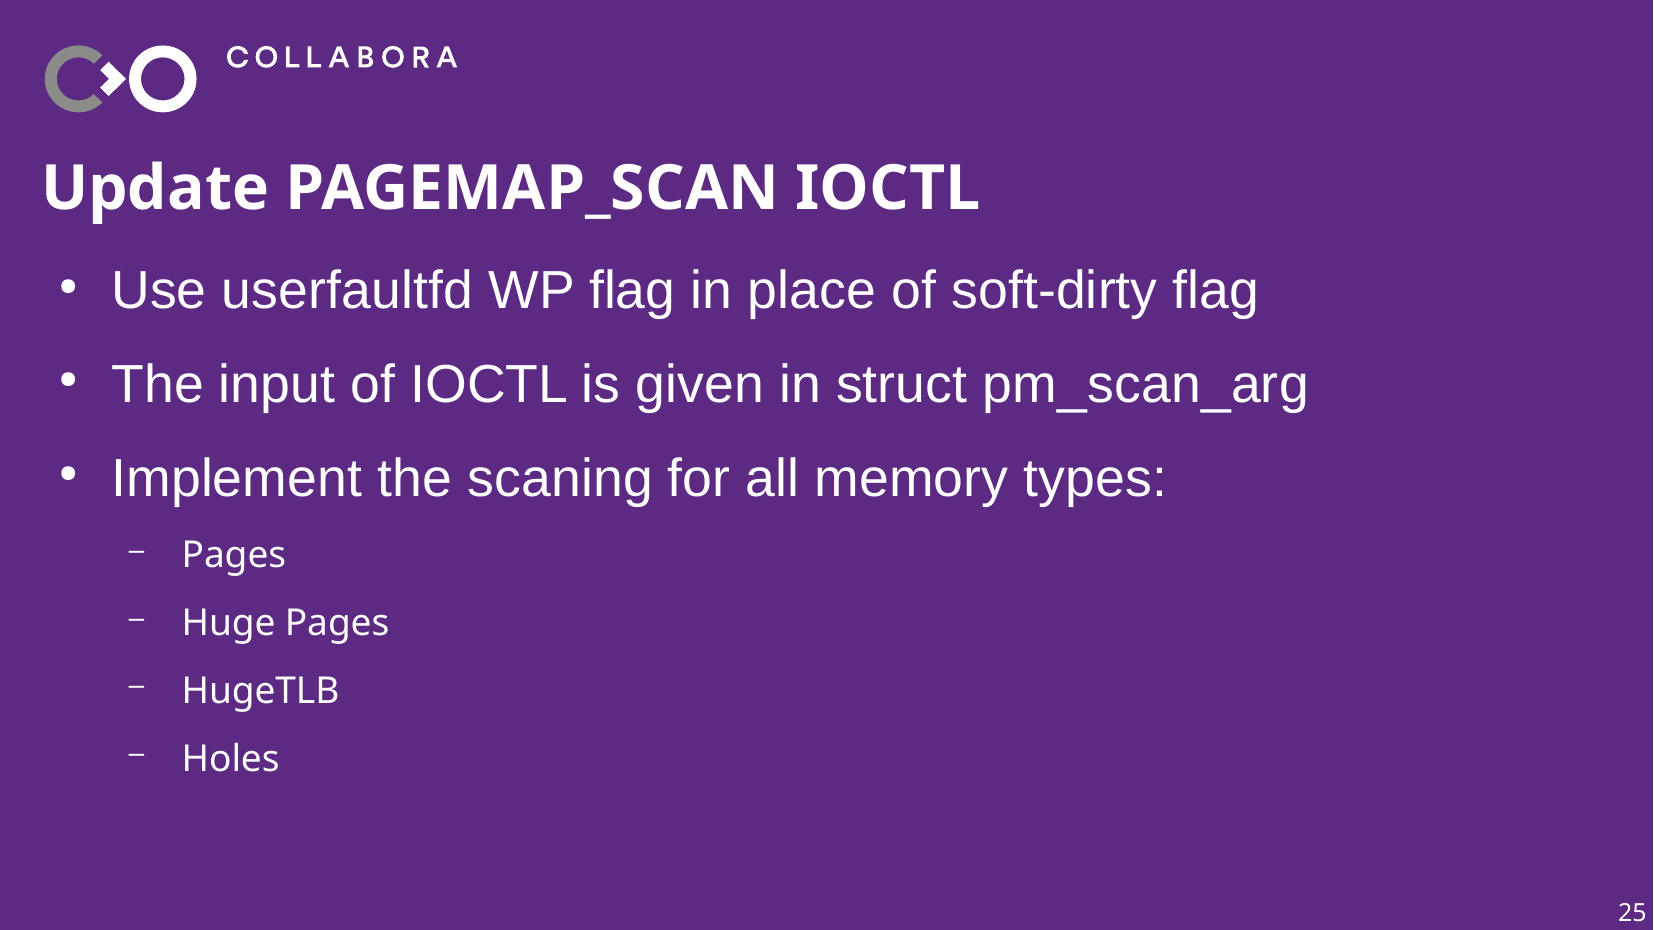

# Update PAGEMAP_SCAN IOCTL
Use userfaultfd WP flag in place of soft-dirty flag
The input of IOCTL is given in struct pm_scan_arg
Implement the scaning for all memory types:
Pages
Huge Pages
HugeTLB
Holes